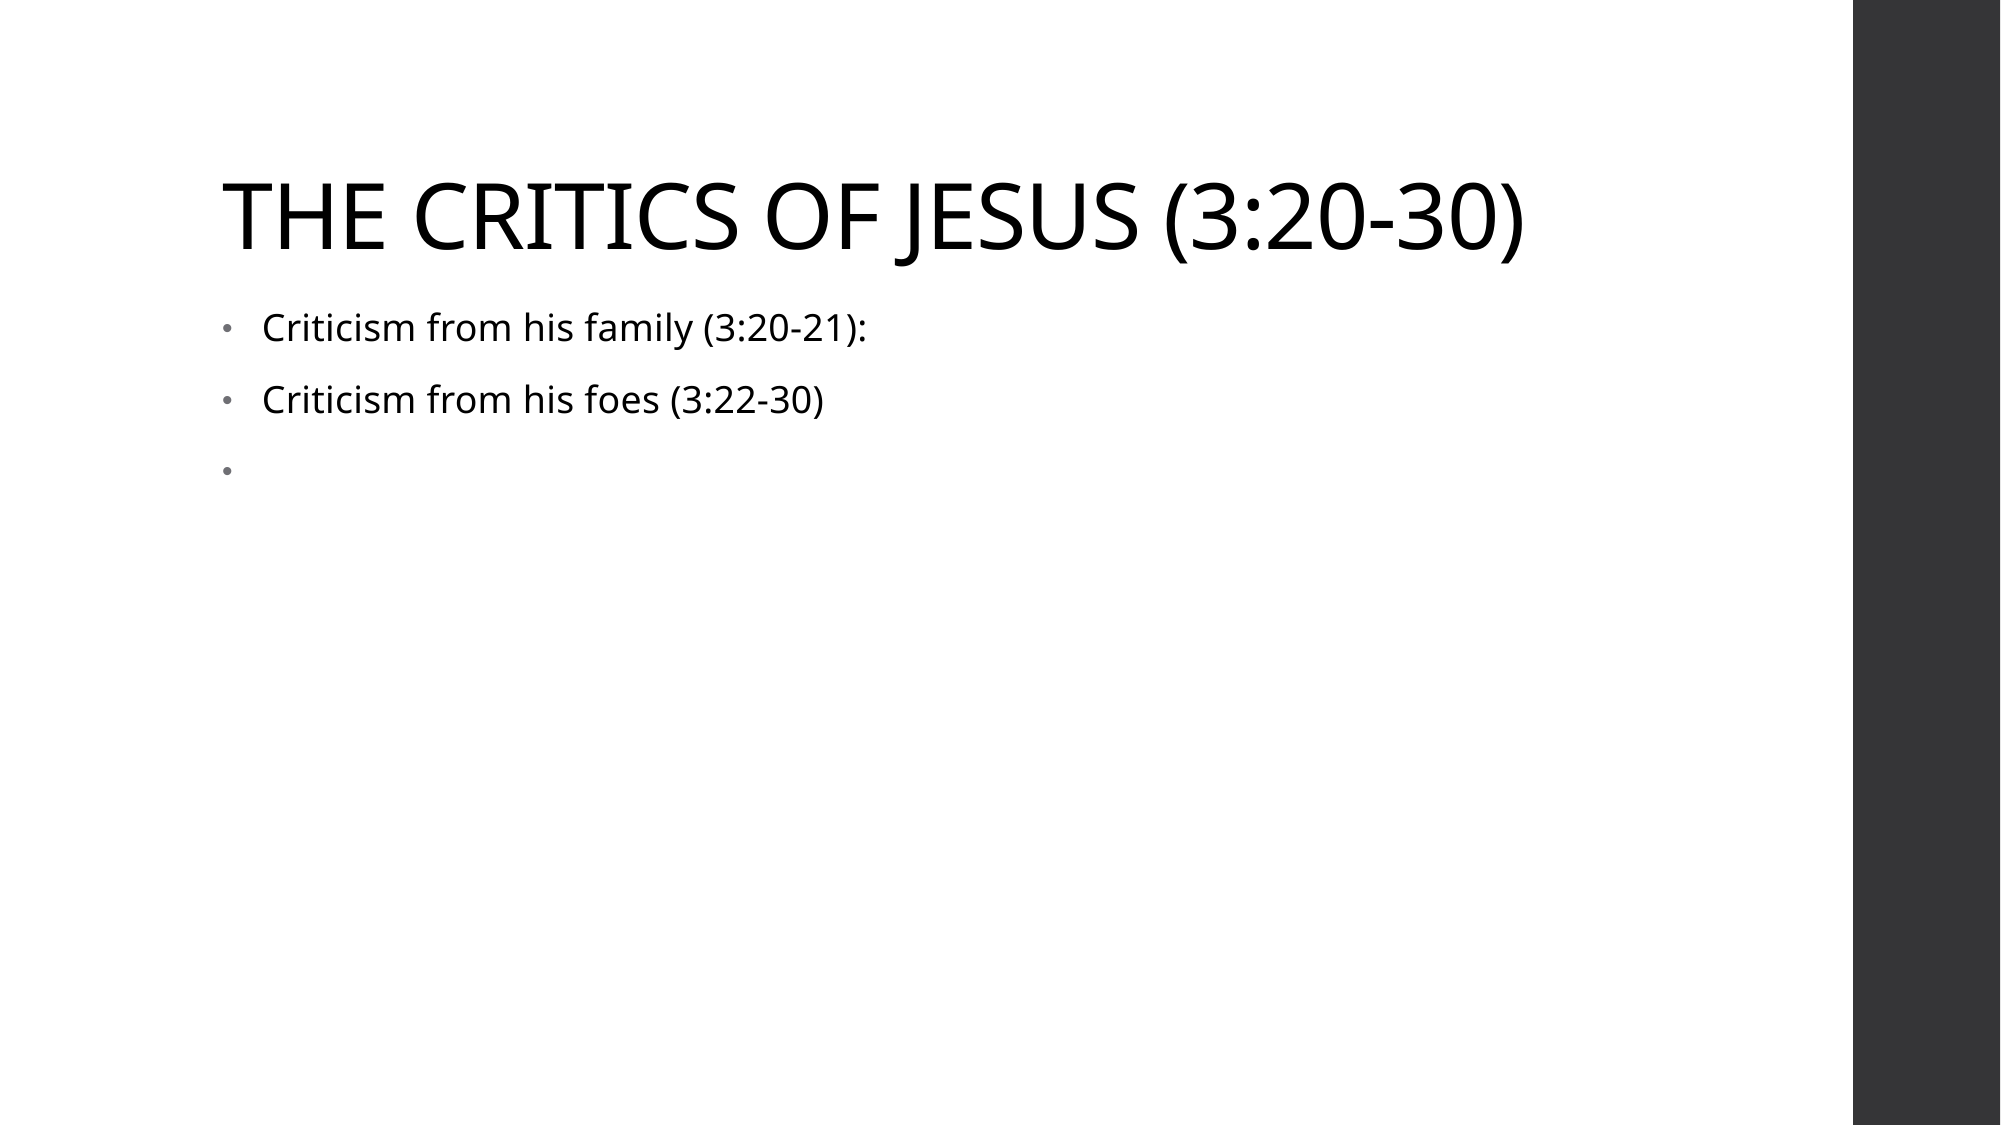

# THE CRITICS OF JESUS (3:20-30)
 Criticism from his family (3:20-21):
 Criticism from his foes (3:22-30)